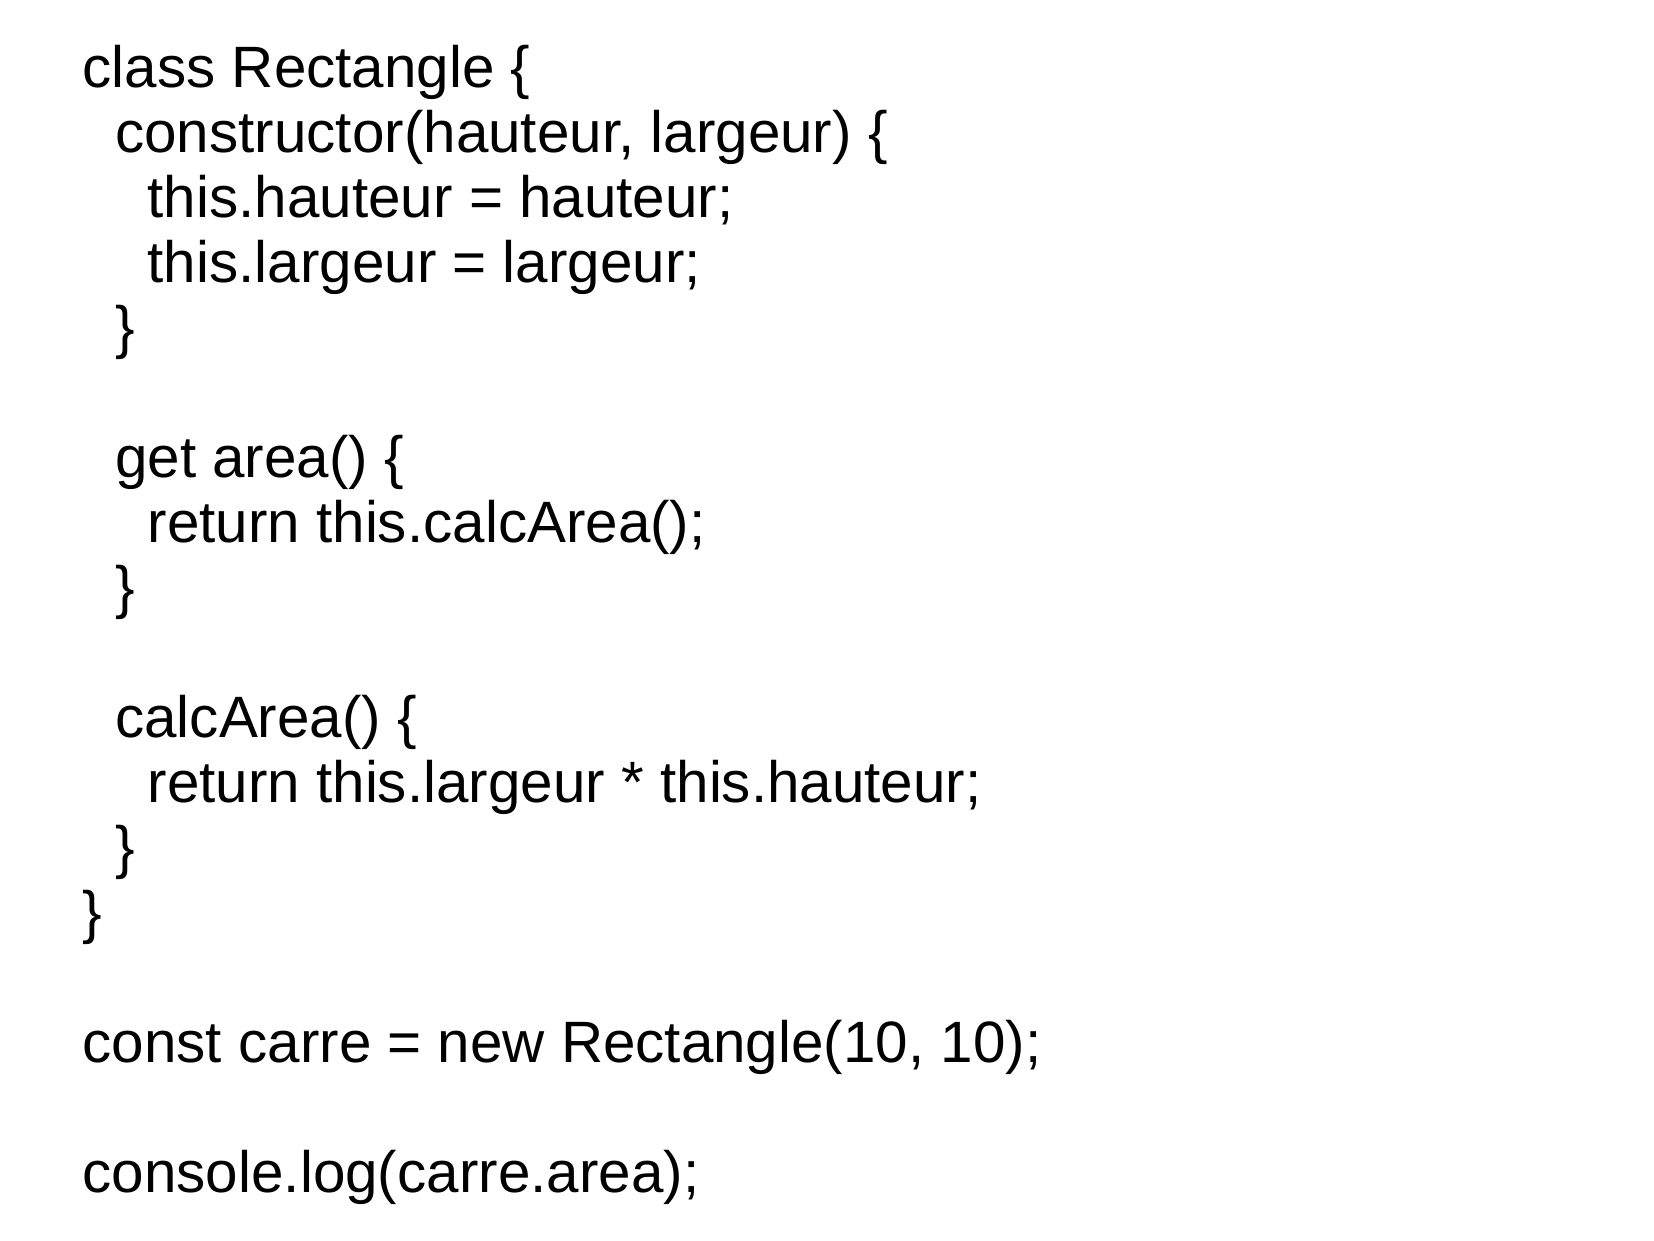

# class Rectangle {
 constructor(hauteur, largeur) {
 this.hauteur = hauteur;
 this.largeur = largeur;
 }
 get area() {
 return this.calcArea();
 }
 calcArea() {
 return this.largeur * this.hauteur;
 }
}
const carre = new Rectangle(10, 10);
console.log(carre.area);